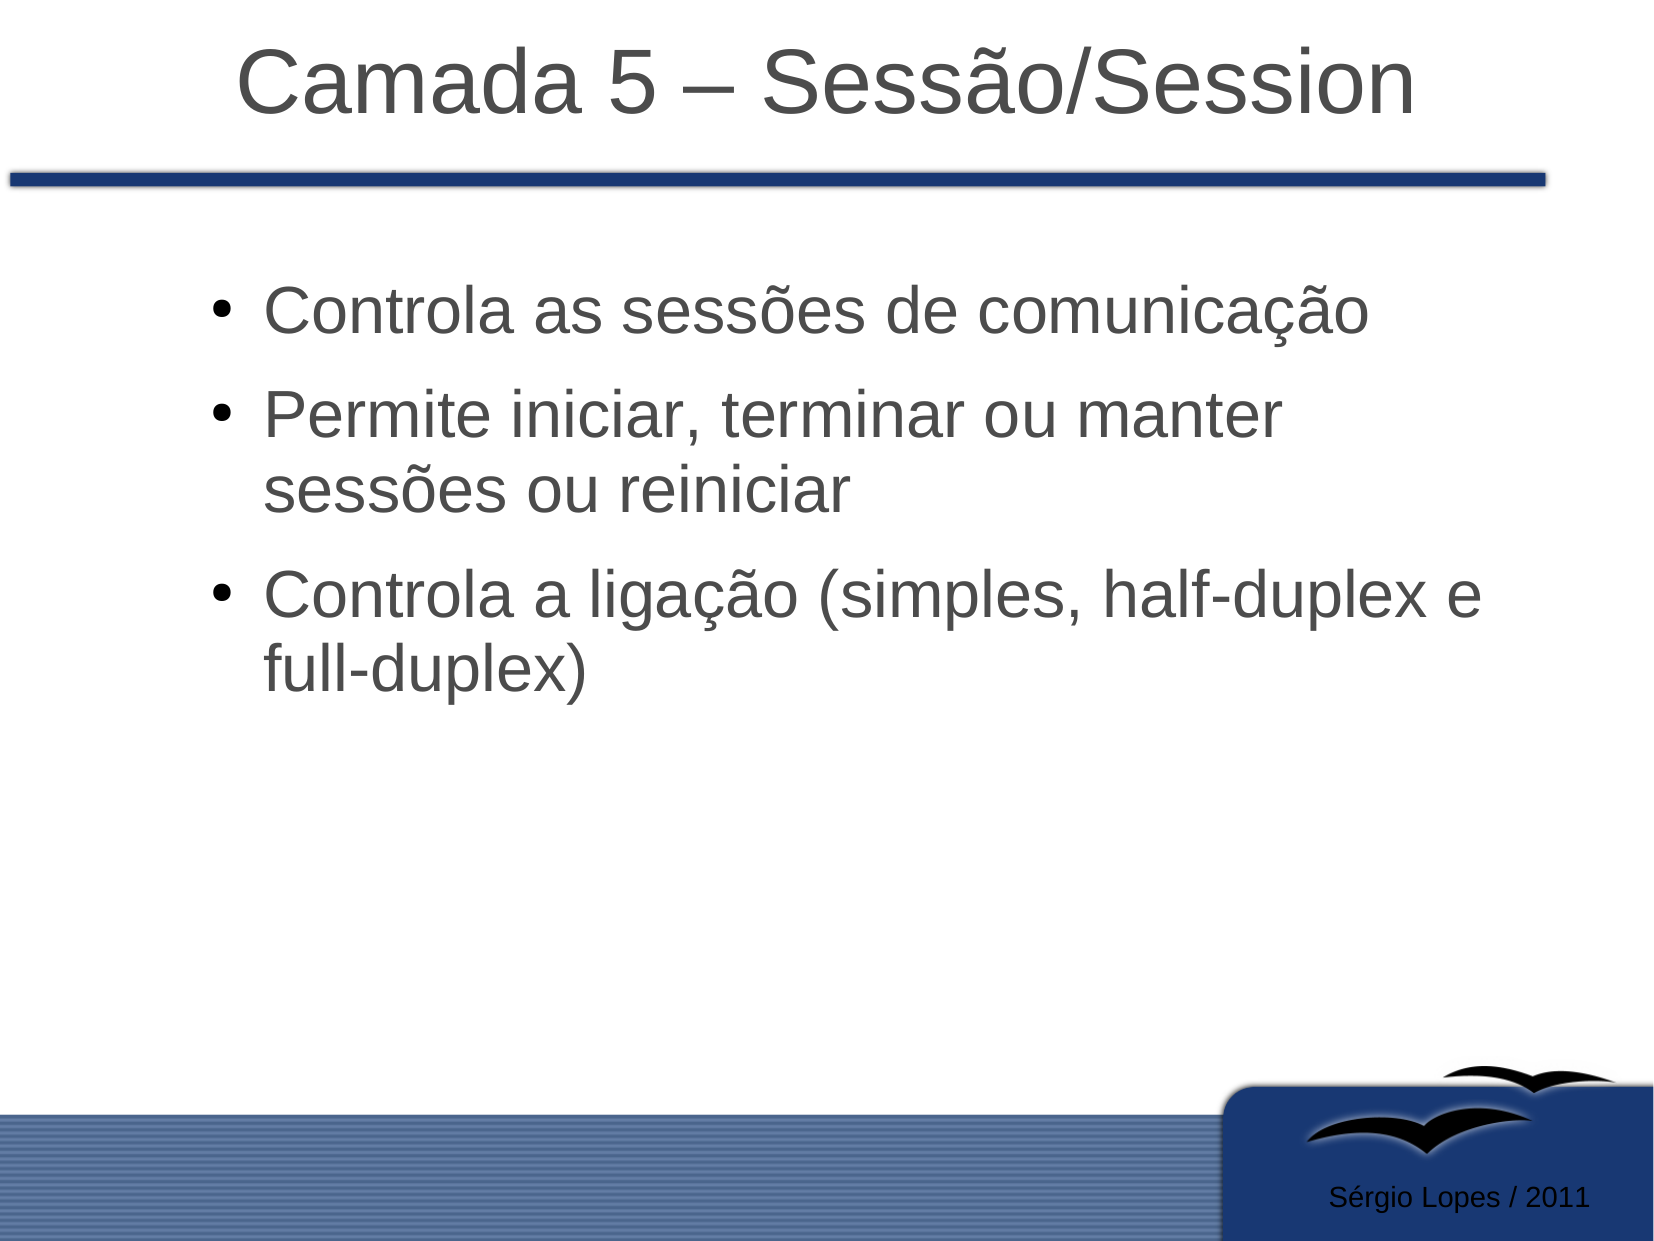

# Camada 5 – Sessão/Session
Controla as sessões de comunicação
Permite iniciar, terminar ou manter sessões ou reiniciar
Controla a ligação (simples, half-duplex e full-duplex)
Sérgio Lopes / 2011